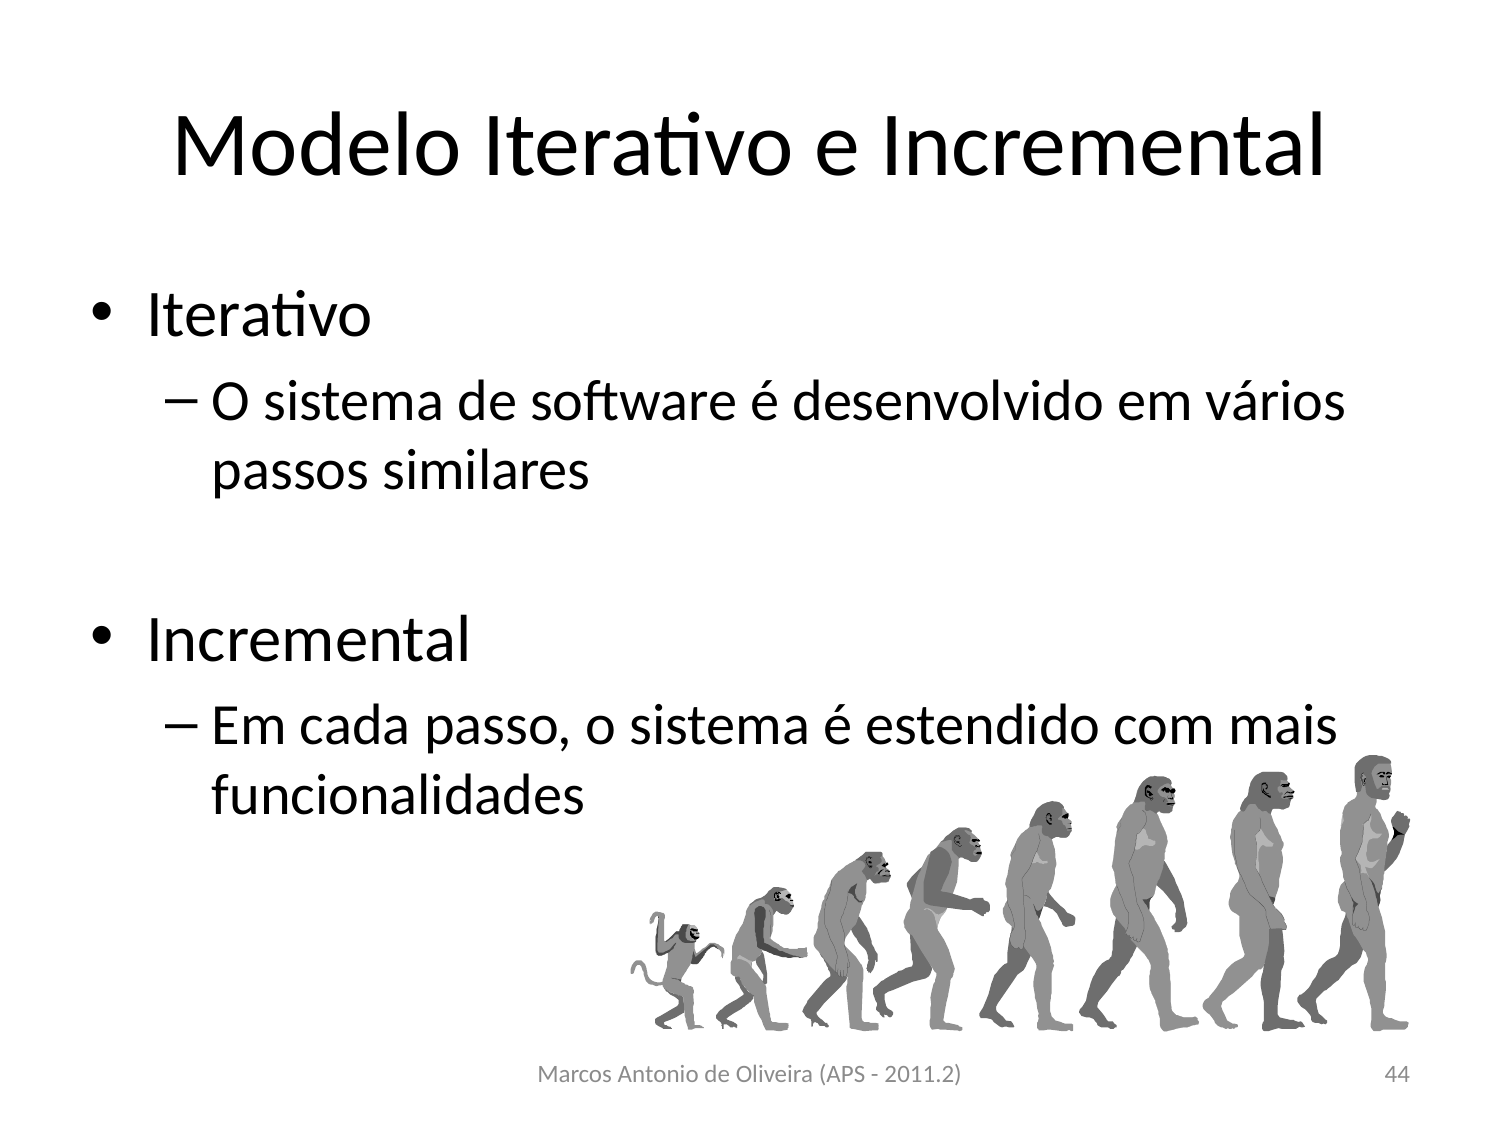

# Modelo Iterativo e Incremental
Iterativo
O sistema de software é desenvolvido em vários passos similares
Incremental
Em cada passo, o sistema é estendido com mais funcionalidades
Marcos Antonio de Oliveira (APS - 2011.2)